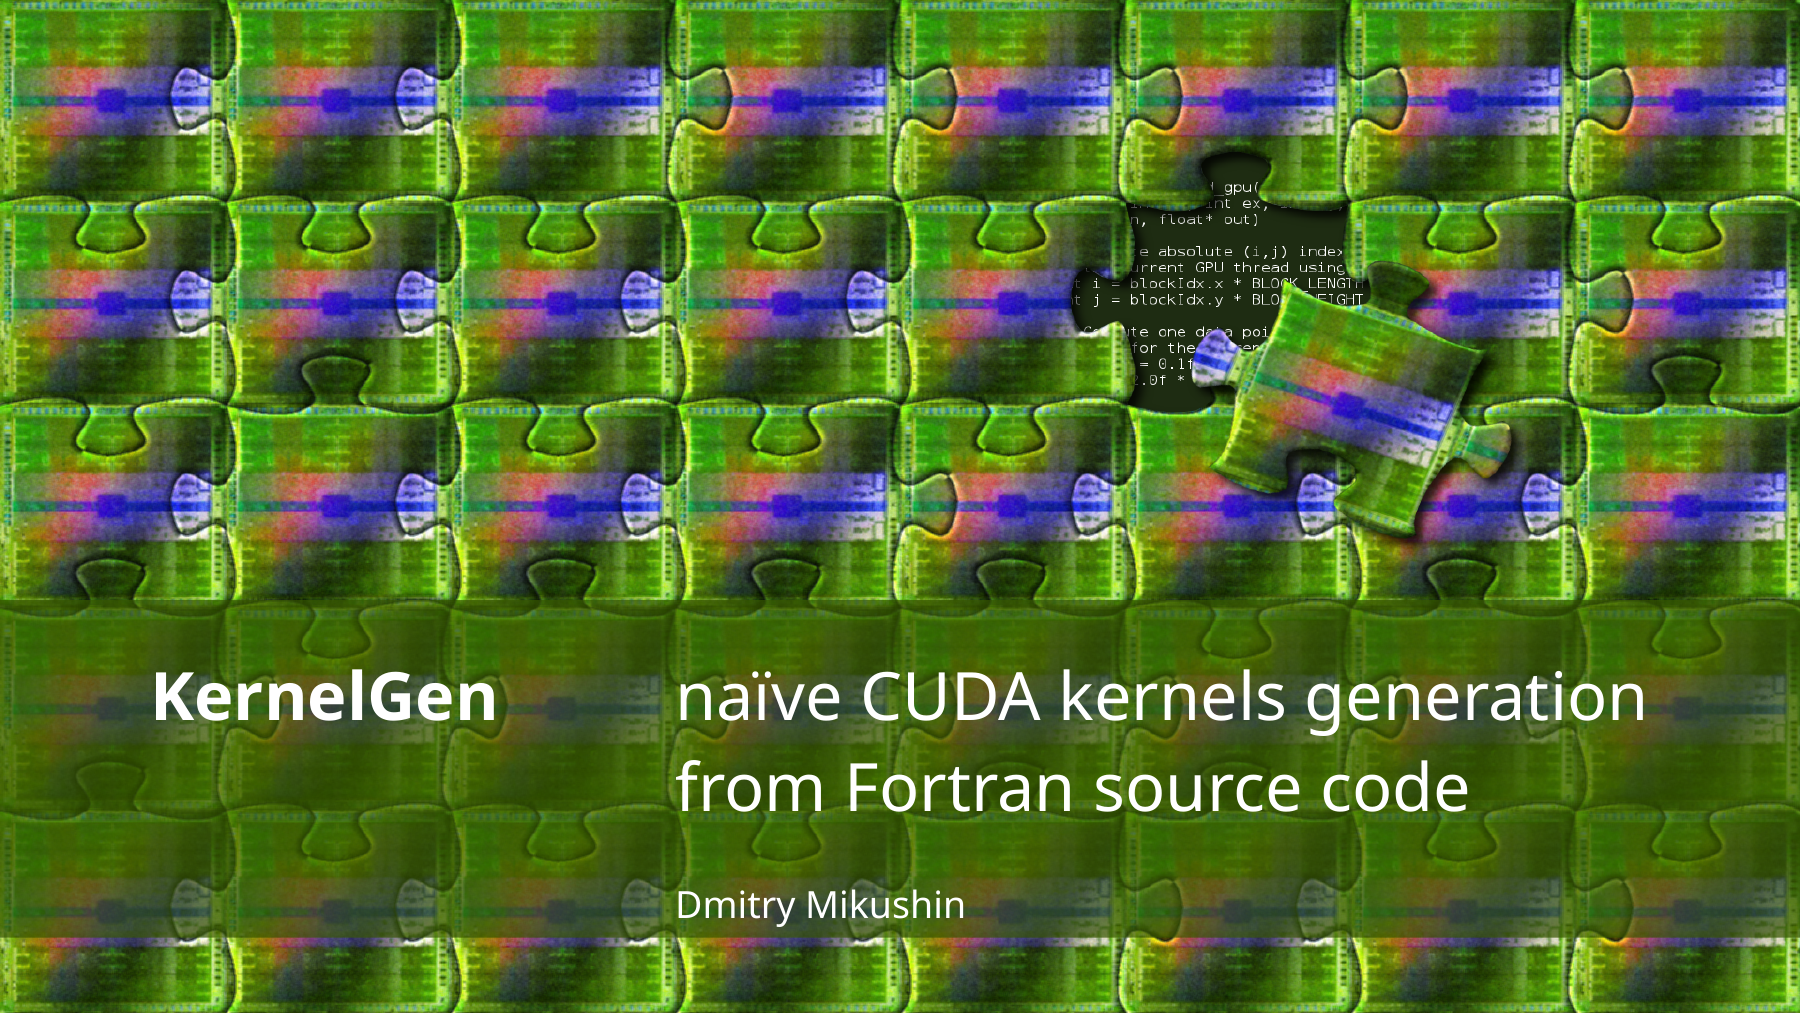

KernelGen			naïve CUDA kernels generation
							from Fortran source code
							Dmitry Mikushin